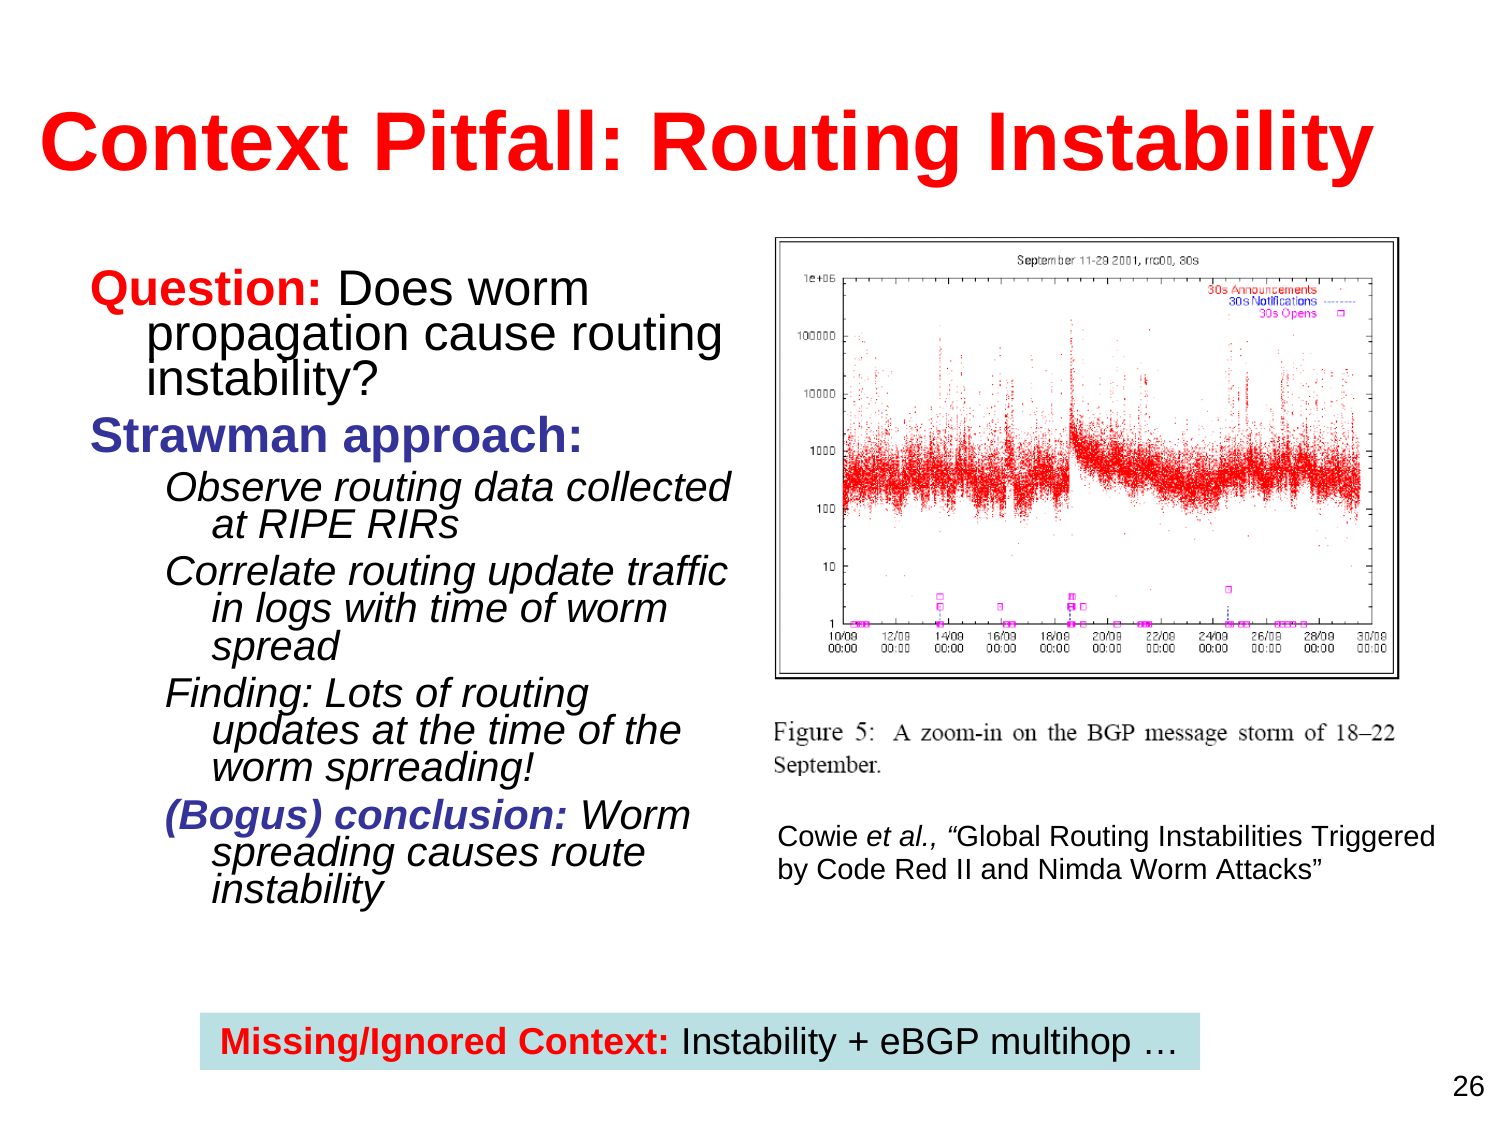

# Context Pitfall: Routing Instability
Question: Does worm propagation cause routing instability?
Strawman approach:
Observe routing data collected at RIPE RIRs
Correlate routing update traffic in logs with time of worm spread
Finding: Lots of routing updates at the time of the worm sprreading!
(Bogus) conclusion: Worm spreading causes route instability
Cowie et al., “Global Routing Instabilities Triggered by Code Red II and Nimda Worm Attacks”
Missing/Ignored Context: Instability + eBGP multihop …
26